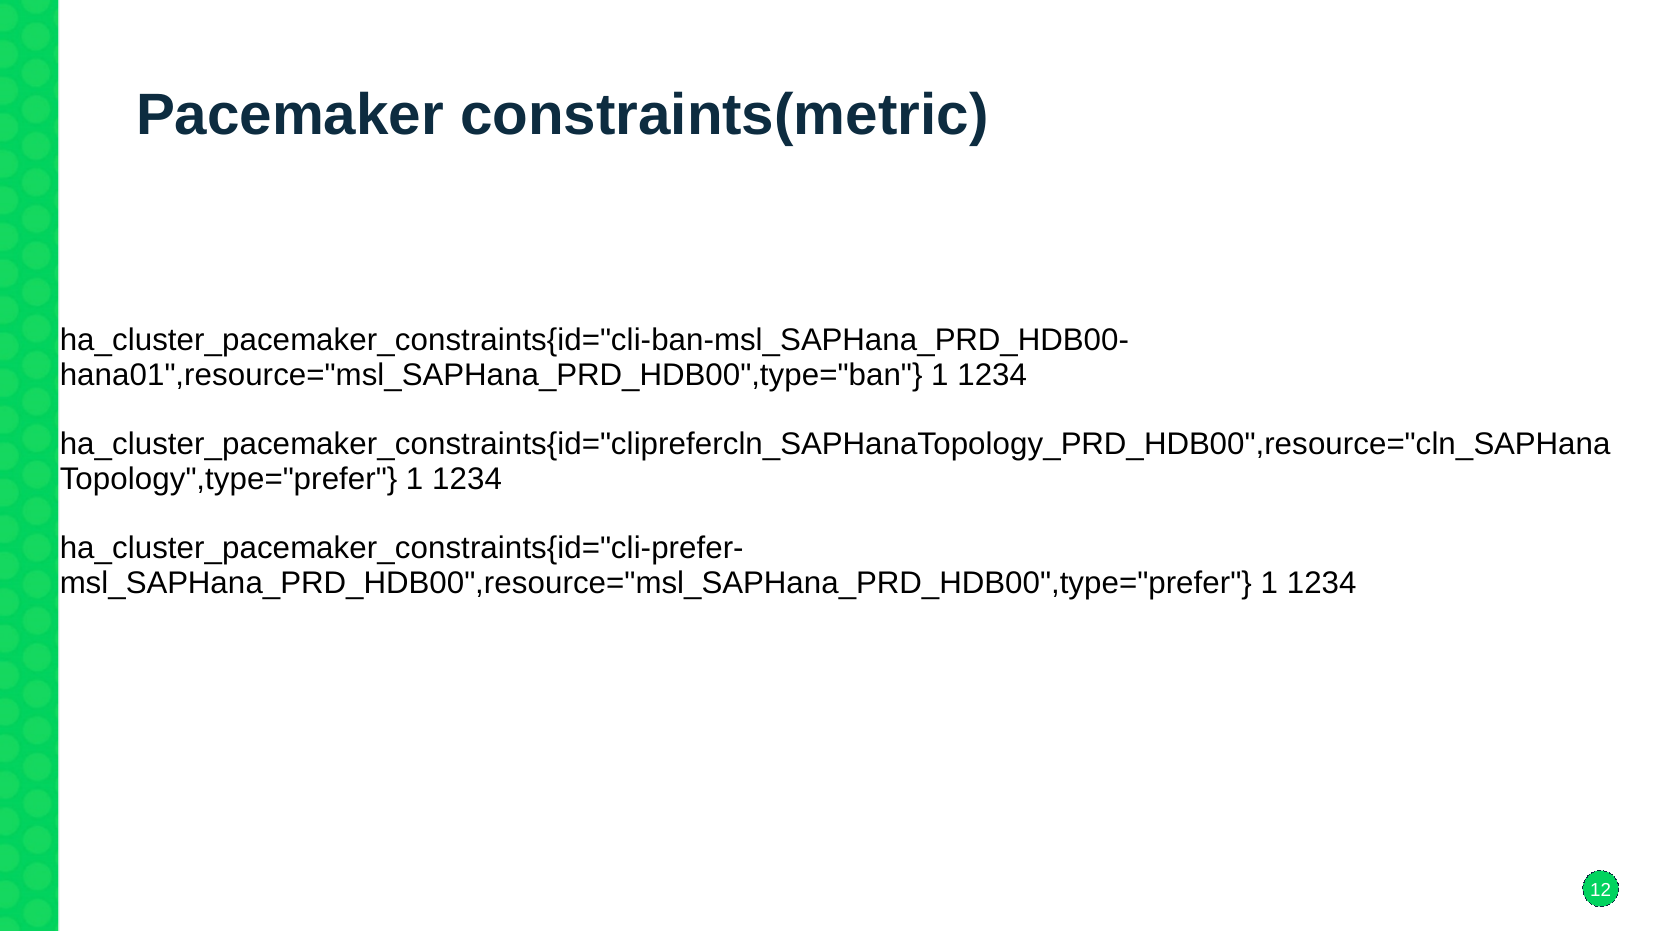

# Pacemaker constraints(metric)
ha_cluster_pacemaker_constraints{id="cli-ban-msl_SAPHana_PRD_HDB00-hana01",resource="msl_SAPHana_PRD_HDB00",type="ban"} 1 1234
ha_cluster_pacemaker_constraints{id="cliprefercln_SAPHanaTopology_PRD_HDB00",resource="cln_SAPHanaTopology",type="prefer"} 1 1234
ha_cluster_pacemaker_constraints{id="cli-prefer-msl_SAPHana_PRD_HDB00",resource="msl_SAPHana_PRD_HDB00",type="prefer"} 1 1234
12